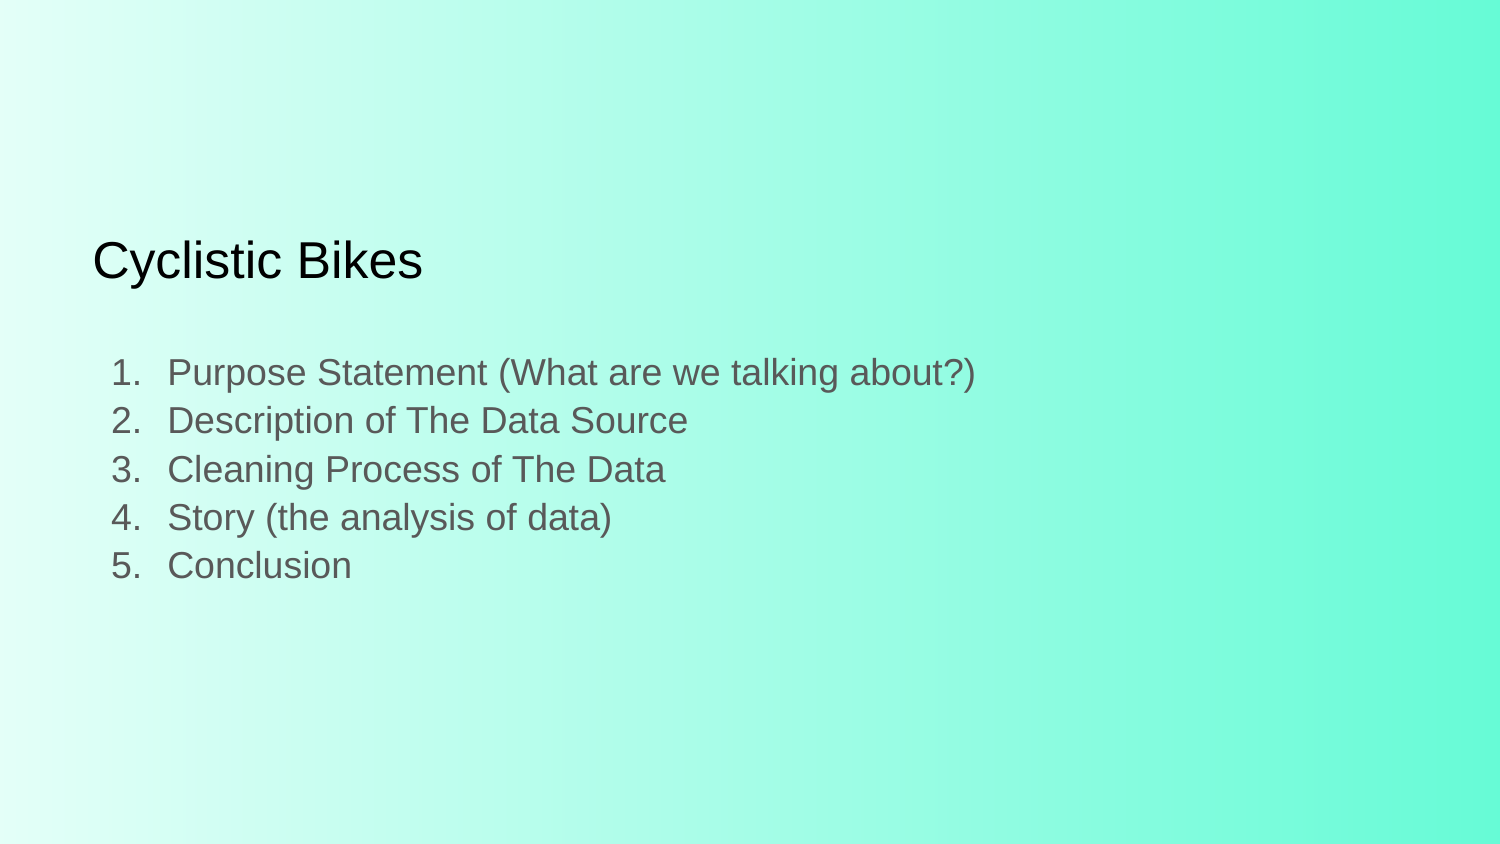

# Cyclistic Bikes
Purpose Statement (What are we talking about?)
Description of The Data Source
Cleaning Process of The Data
Story (the analysis of data)
Conclusion